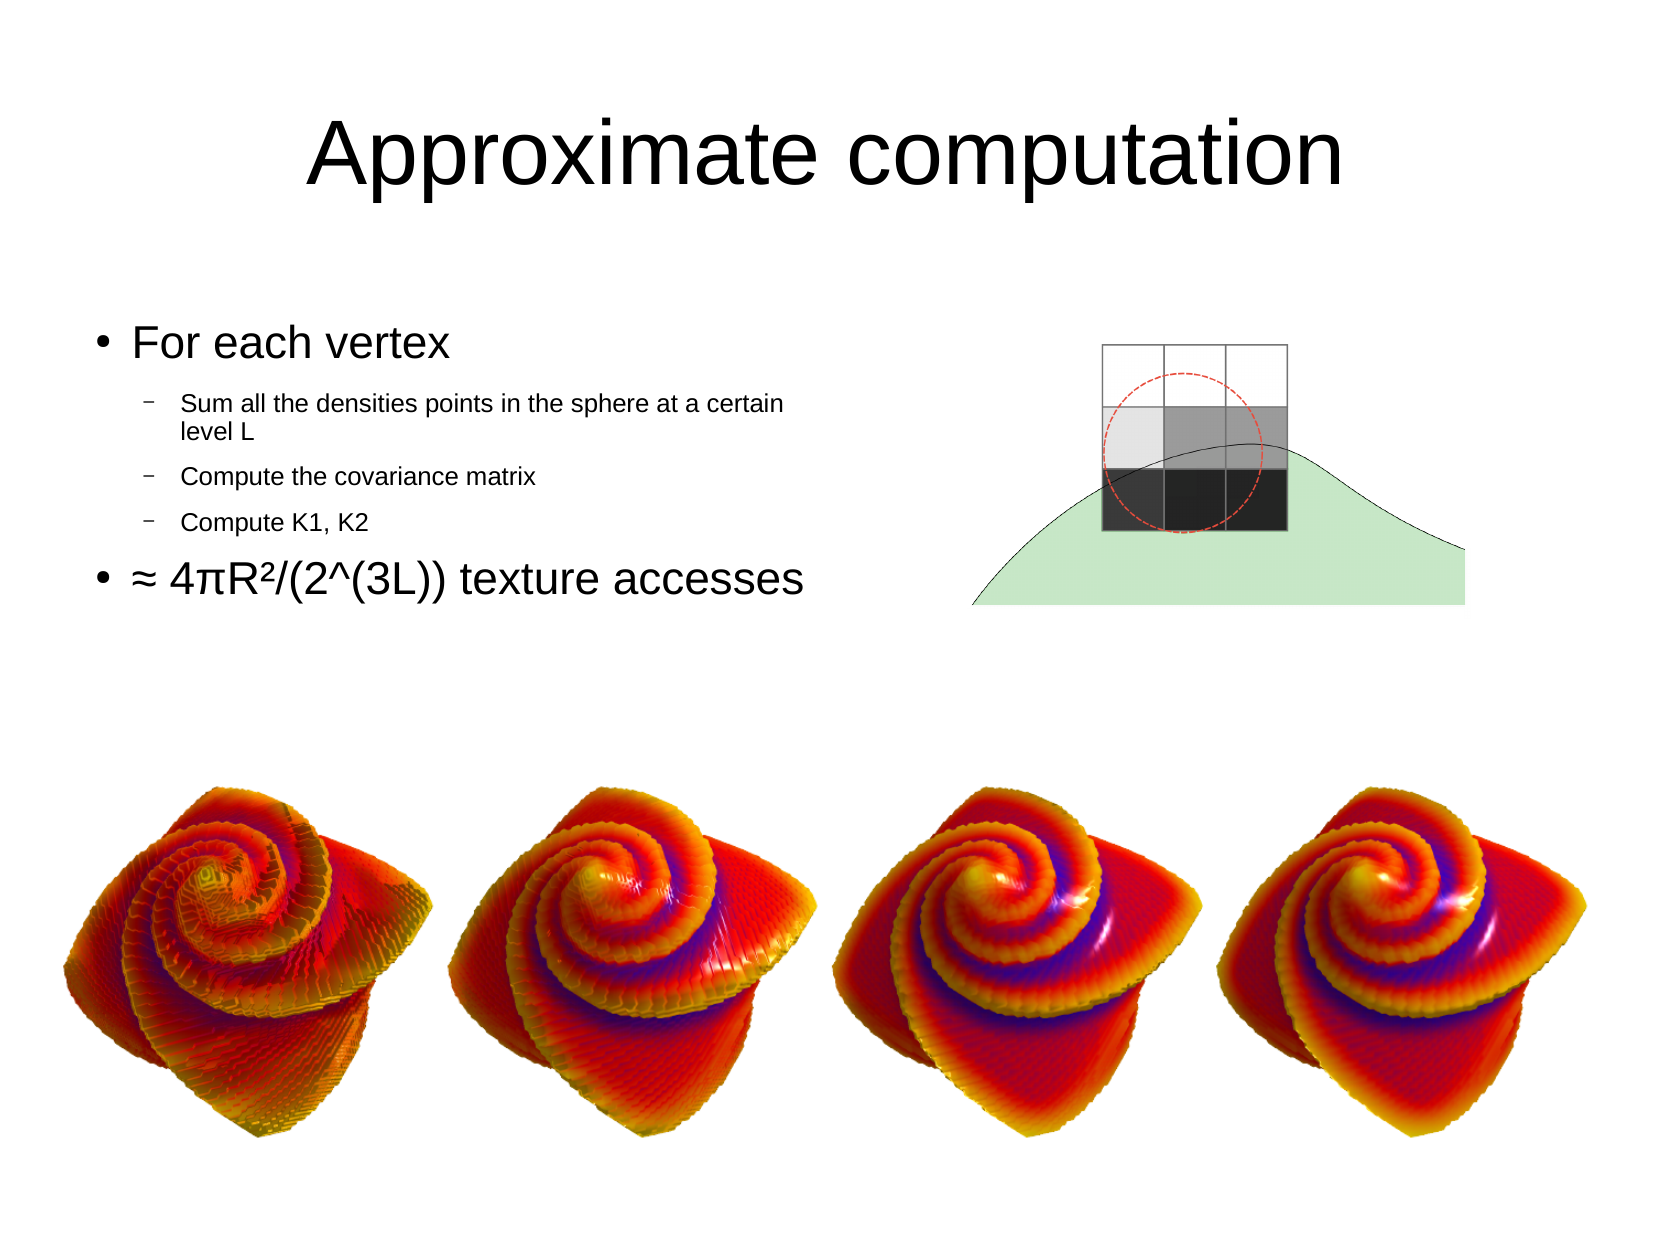

# Approximate computation
For each vertex
Sum all the densities points in the sphere at a certain level L
Compute the covariance matrix
Compute K1, K2
≈ 4πR²/(2^(3L)) texture accesses